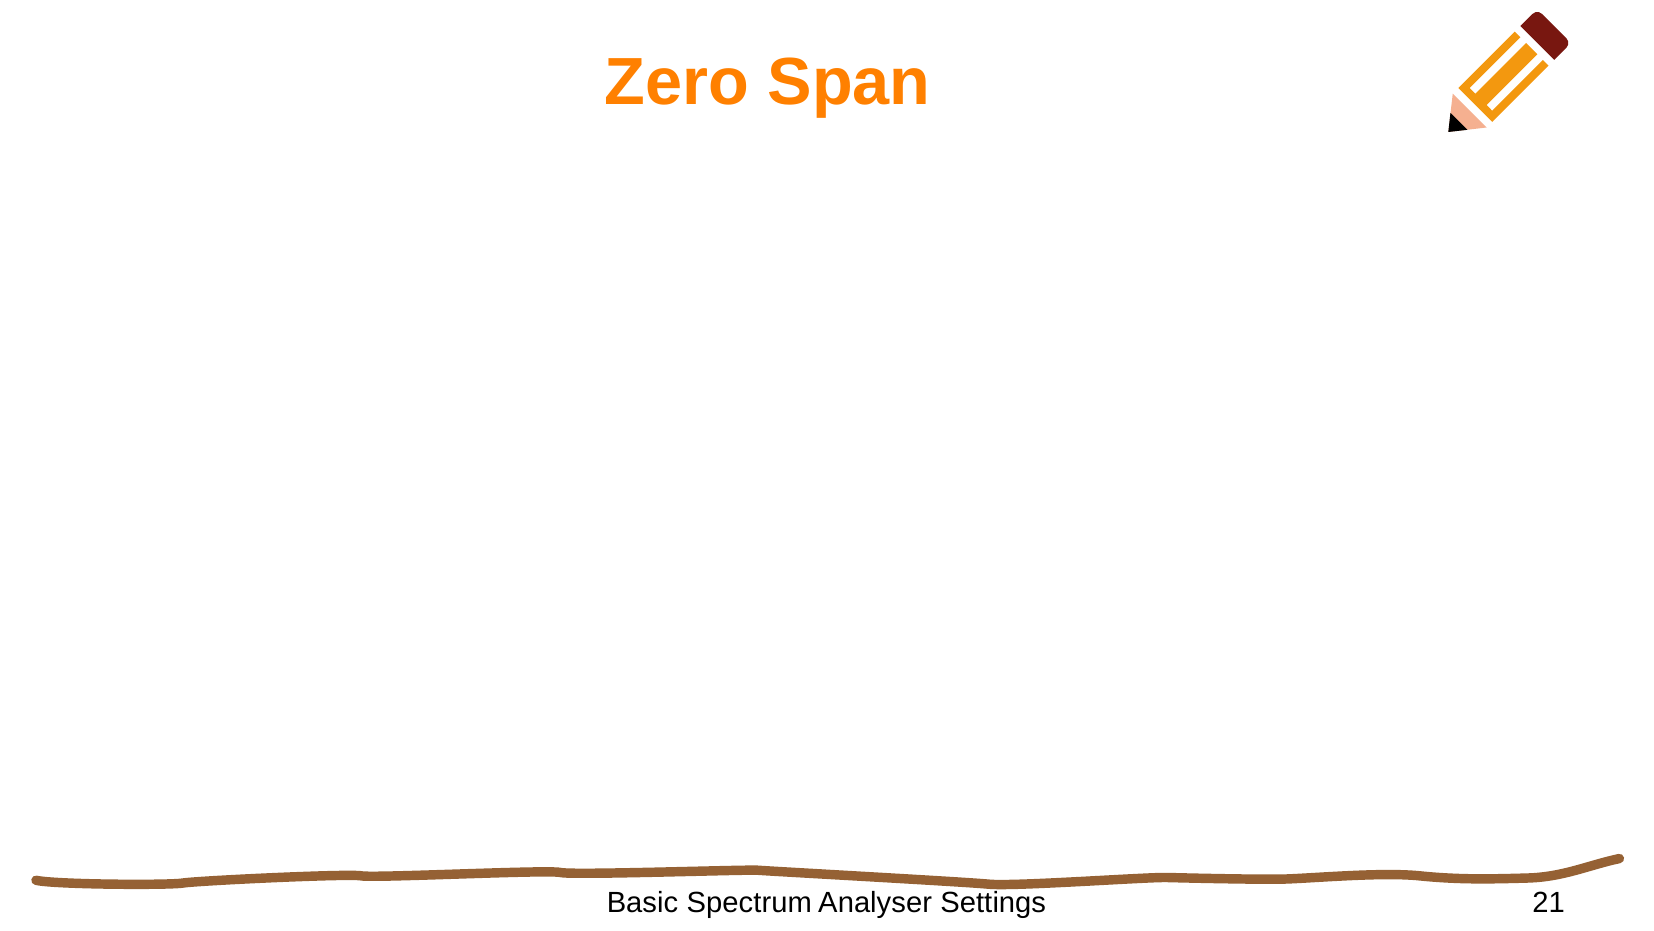

# Zero Span
Basic Spectrum Analyser Settings
21